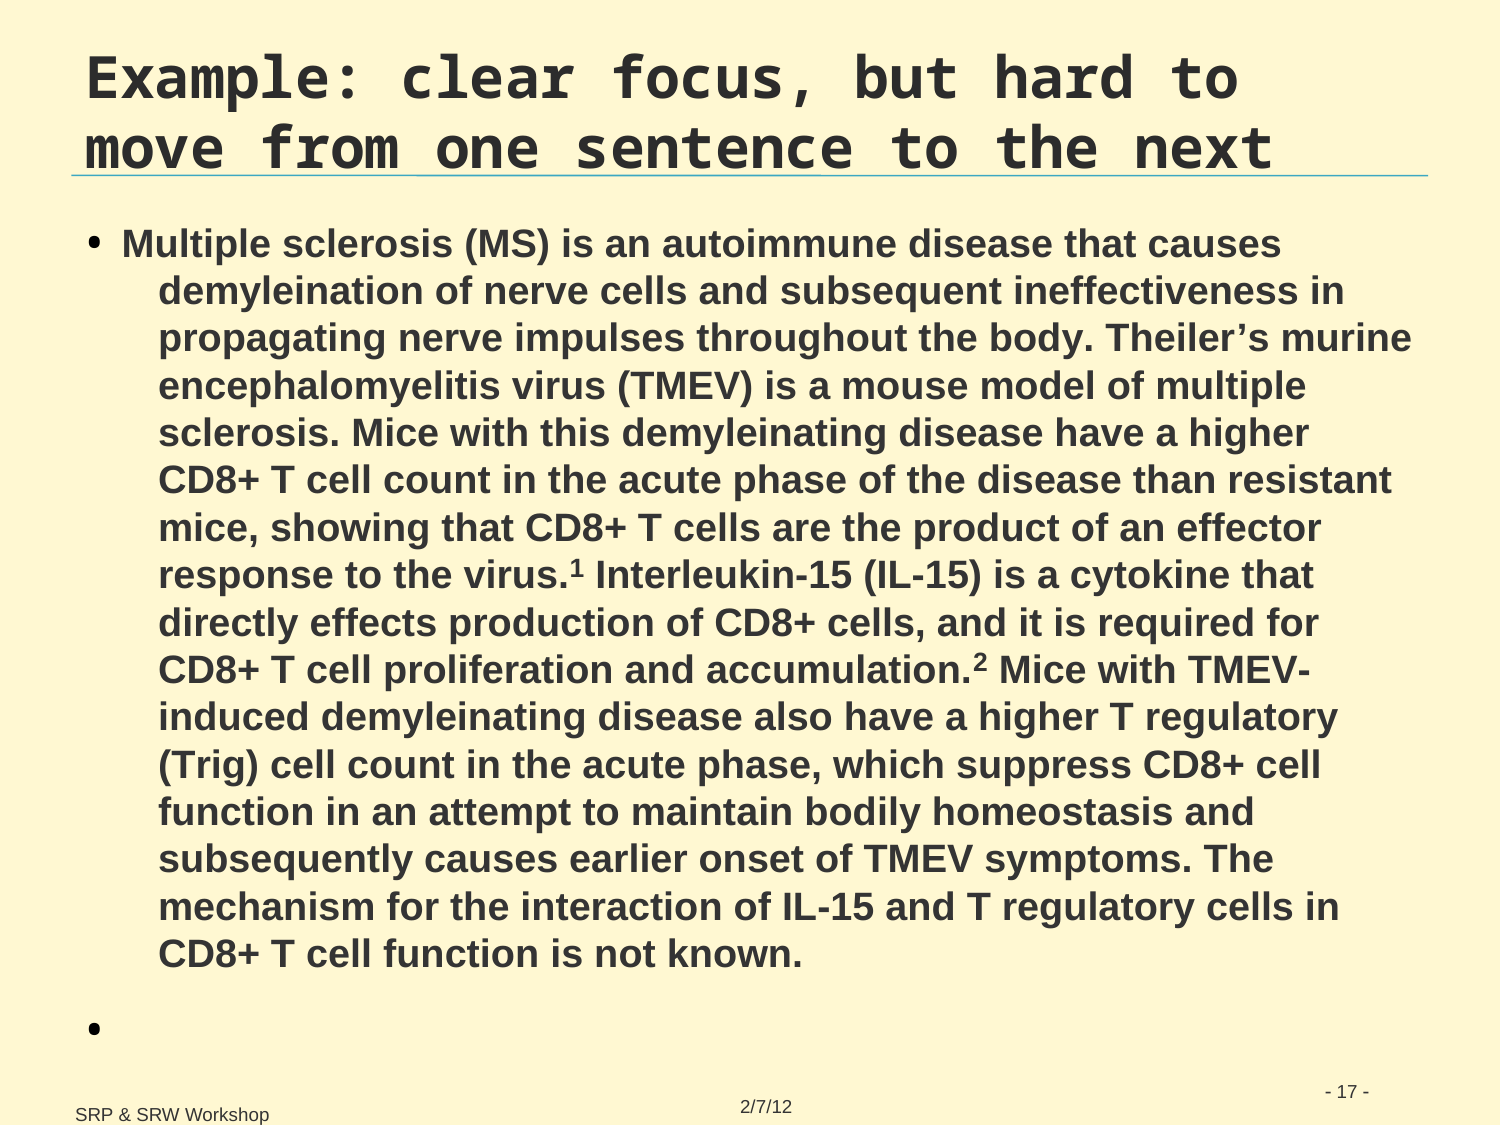

# Example: clear focus, but hard to move from one sentence to the next
Multiple sclerosis (MS) is an autoimmune disease that causes demyleination of nerve cells and subsequent ineffectiveness in propagating nerve impulses throughout the body. Theiler’s murine encephalomyelitis virus (TMEV) is a mouse model of multiple sclerosis. Mice with this demyleinating disease have a higher CD8+ T cell count in the acute phase of the disease than resistant mice, showing that CD8+ T cells are the product of an effector response to the virus.1 Interleukin-15 (IL-15) is a cytokine that directly effects production of CD8+ cells, and it is required for CD8+ T cell proliferation and accumulation.2 Mice with TMEV-induced demyleinating disease also have a higher T regulatory (Trig) cell count in the acute phase, which suppress CD8+ cell function in an attempt to maintain bodily homeostasis and subsequently causes earlier onset of TMEV symptoms. The mechanism for the interaction of IL-15 and T regulatory cells in CD8+ T cell function is not known.